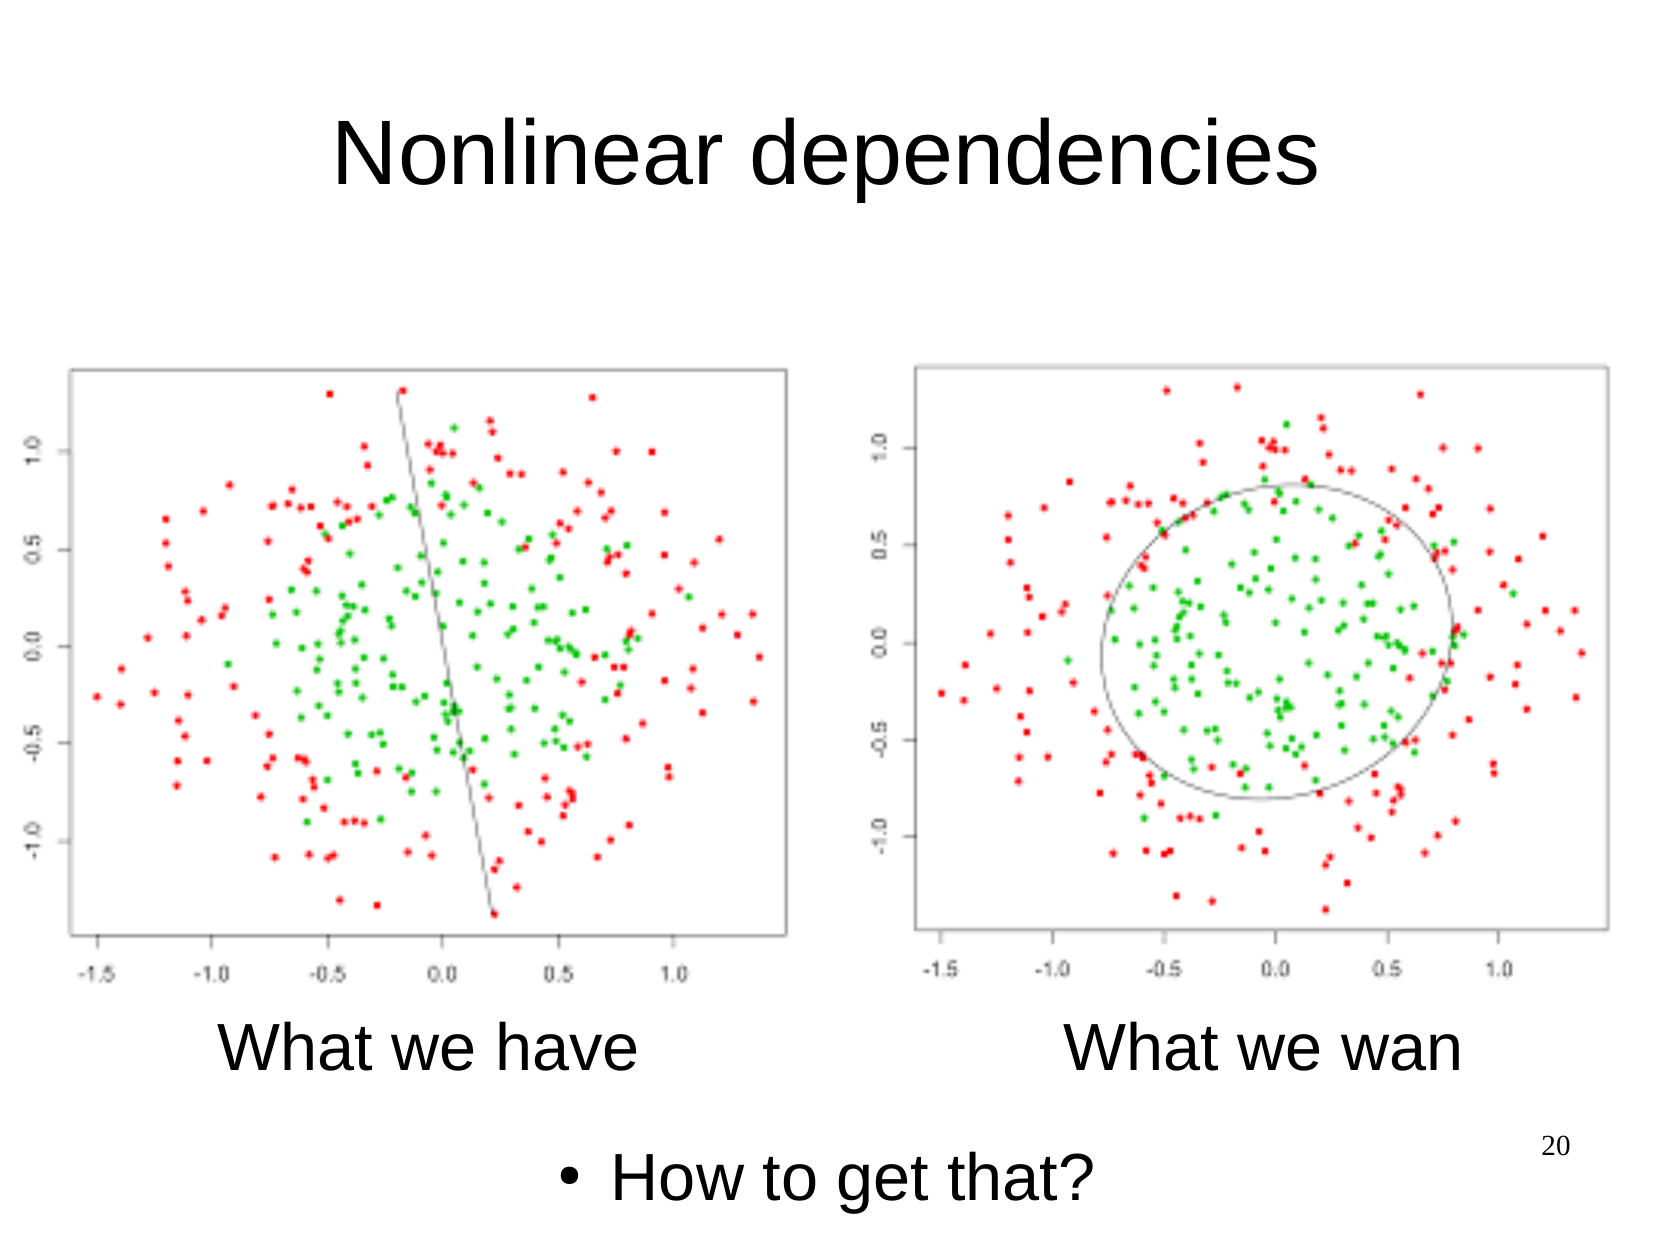

# Nonlinear dependencies
What we have What we wan
20
How to get that?